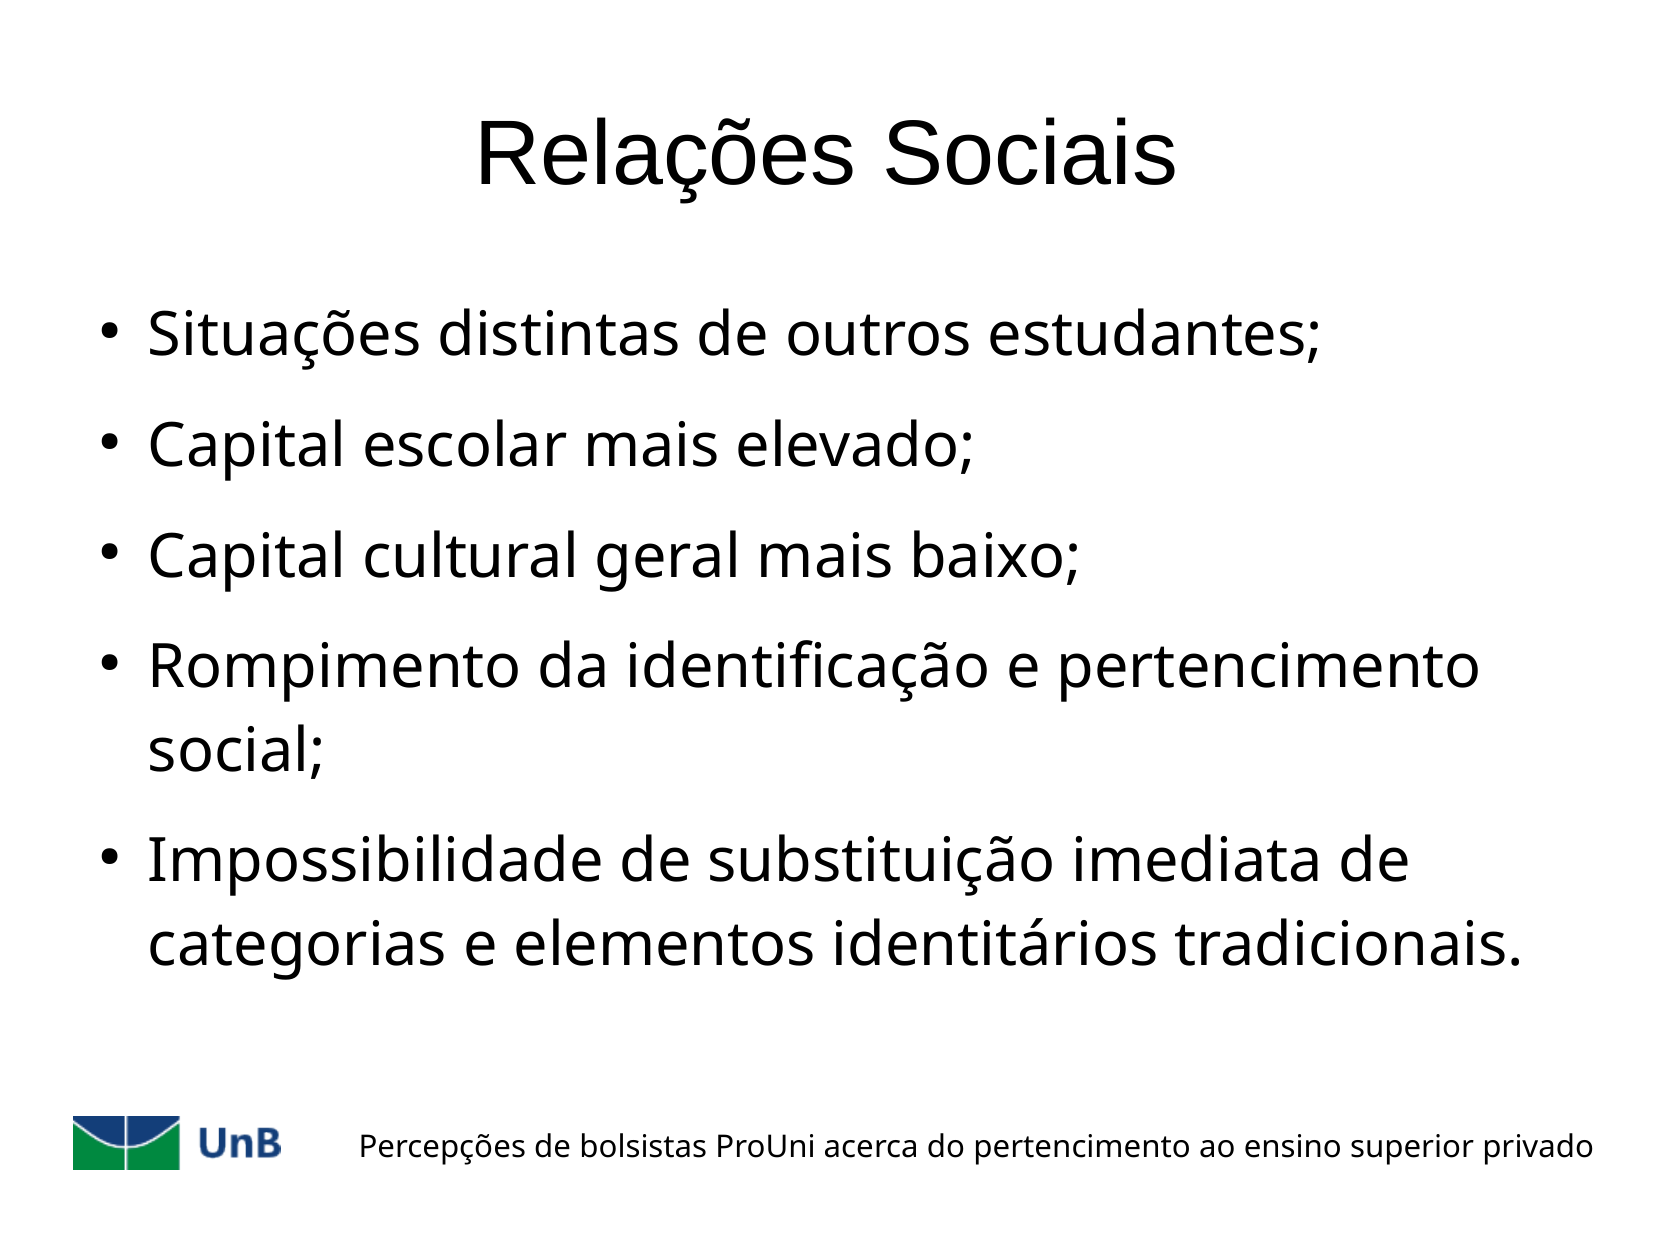

# Relações Sociais
Situações distintas de outros estudantes;
Capital escolar mais elevado;
Capital cultural geral mais baixo;
Rompimento da identificação e pertencimento social;
Impossibilidade de substituição imediata de categorias e elementos identitários tradicionais.
Percepções de bolsistas ProUni acerca do pertencimento ao ensino superior privado